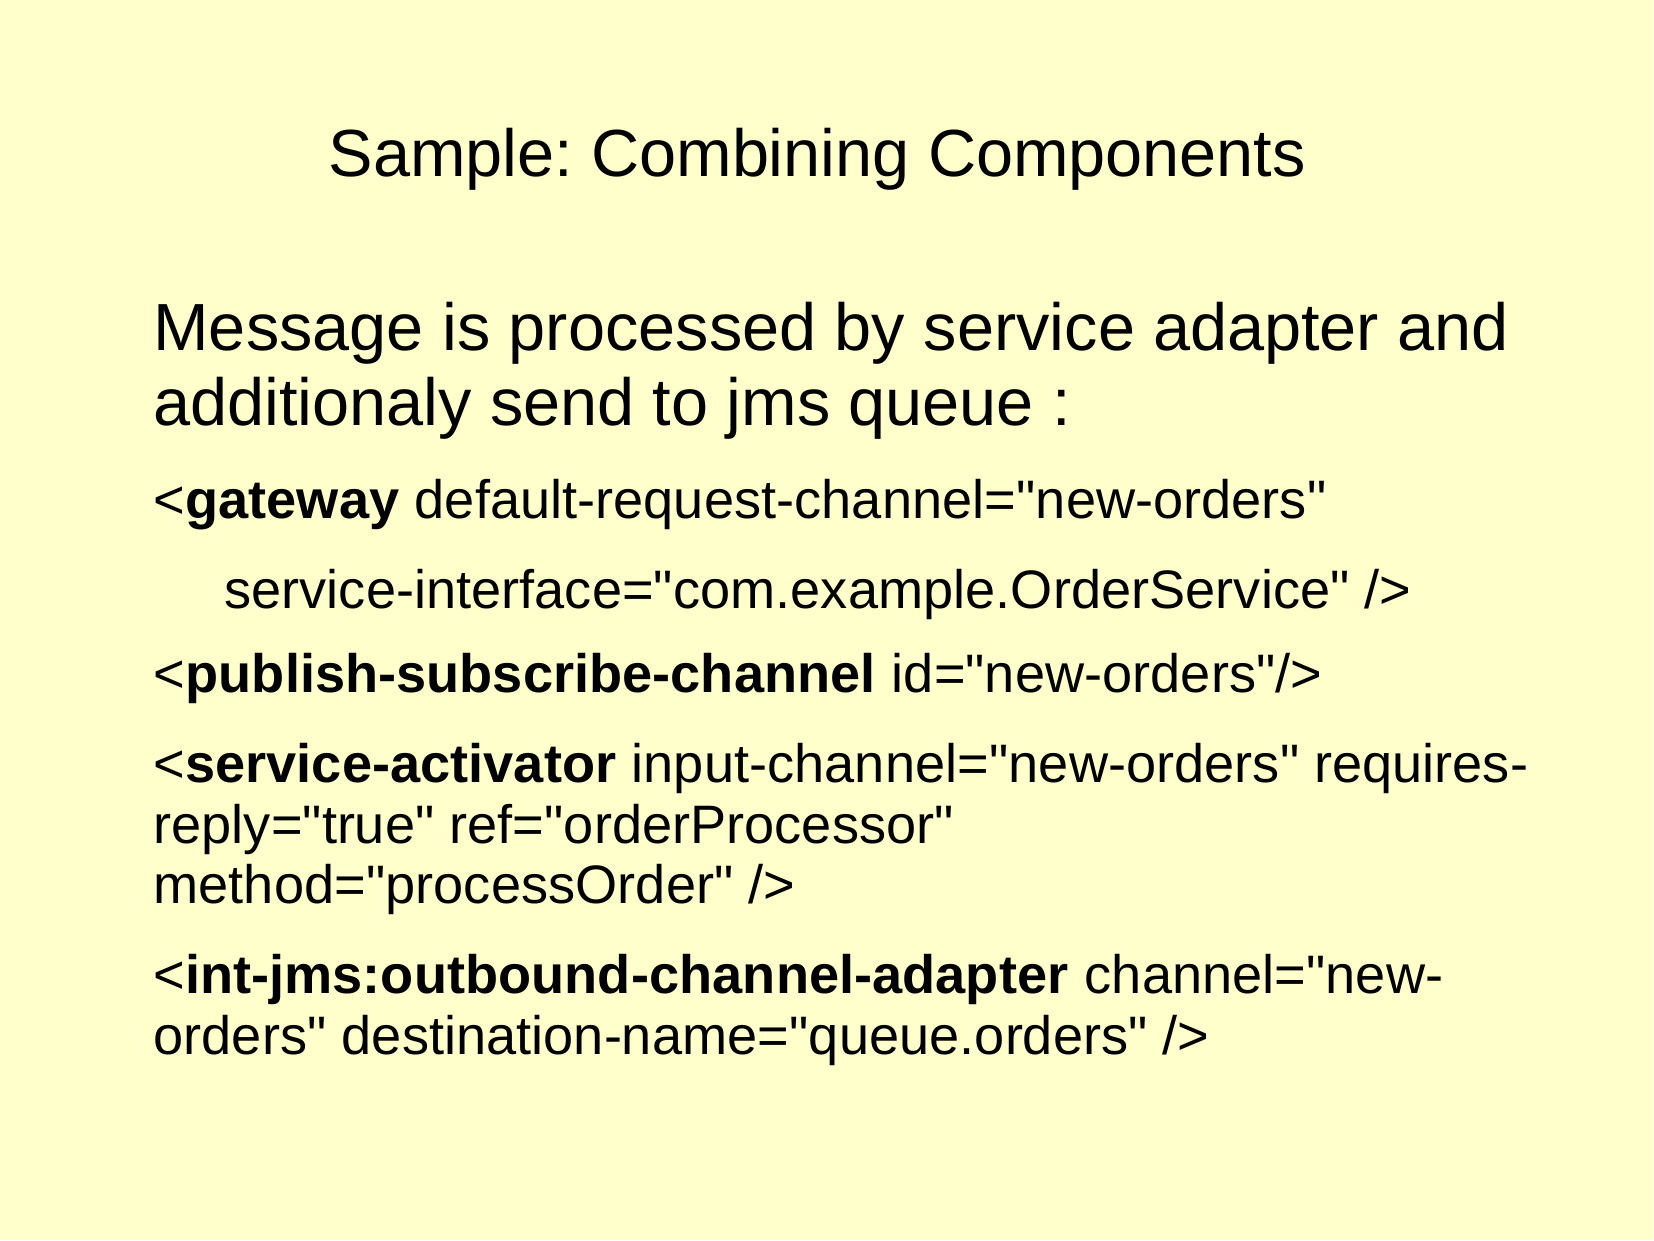

# Sample: Combining Components
Message is processed by service adapter and additionaly send to jms queue :
<gateway default-request-channel="new-orders"
service-interface="com.example.OrderService" />
<publish-subscribe-channel id="new-orders"/>
<service-activator input-channel="new-orders" requires-reply="true" ref="orderProcessor" method="processOrder" />
<int-jms:outbound-channel-adapter channel="new-orders" destination-name="queue.orders" />